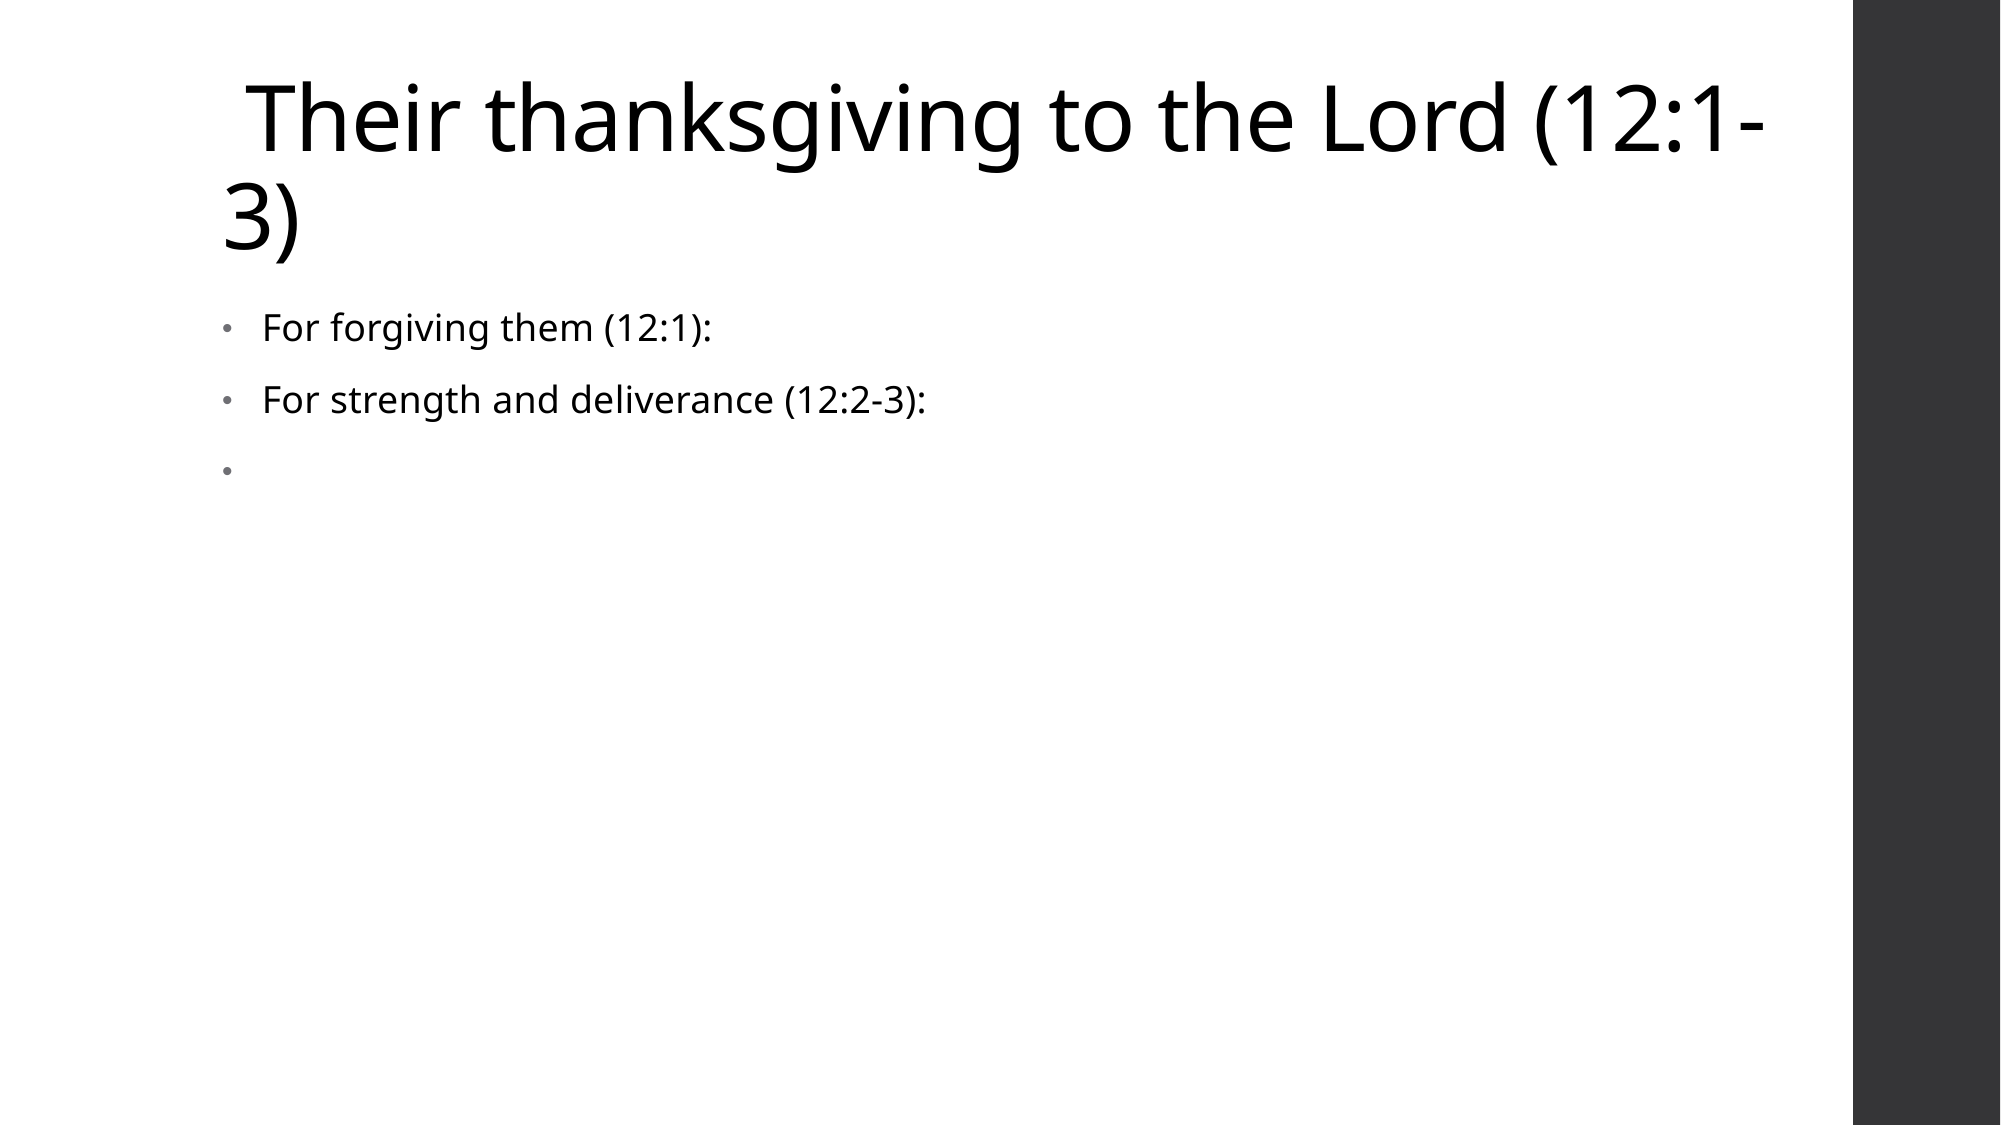

# Their thanksgiving to the Lord (12:1-3)
 For forgiving them (12:1):
 For strength and deliverance (12:2-3):